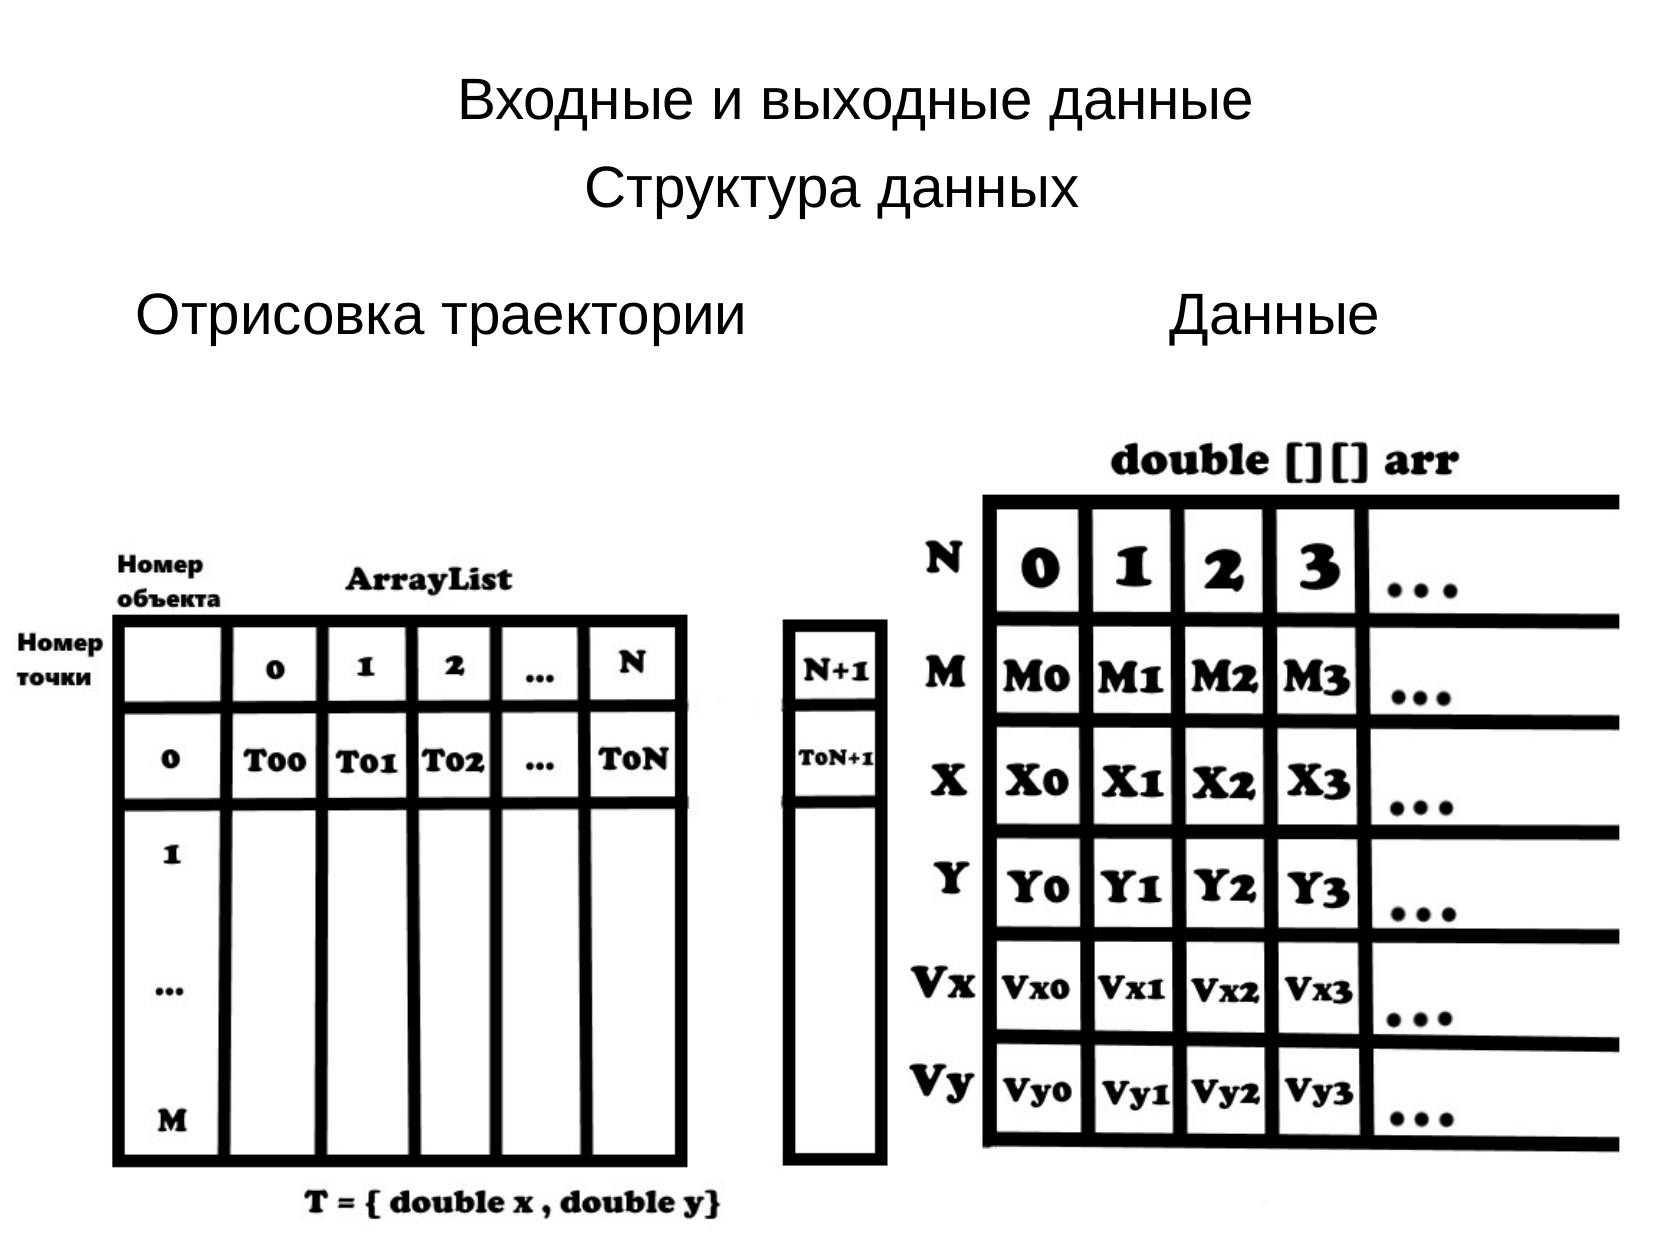

Входные и выходные данные
Структура данных
Данные
Отрисовка траектории